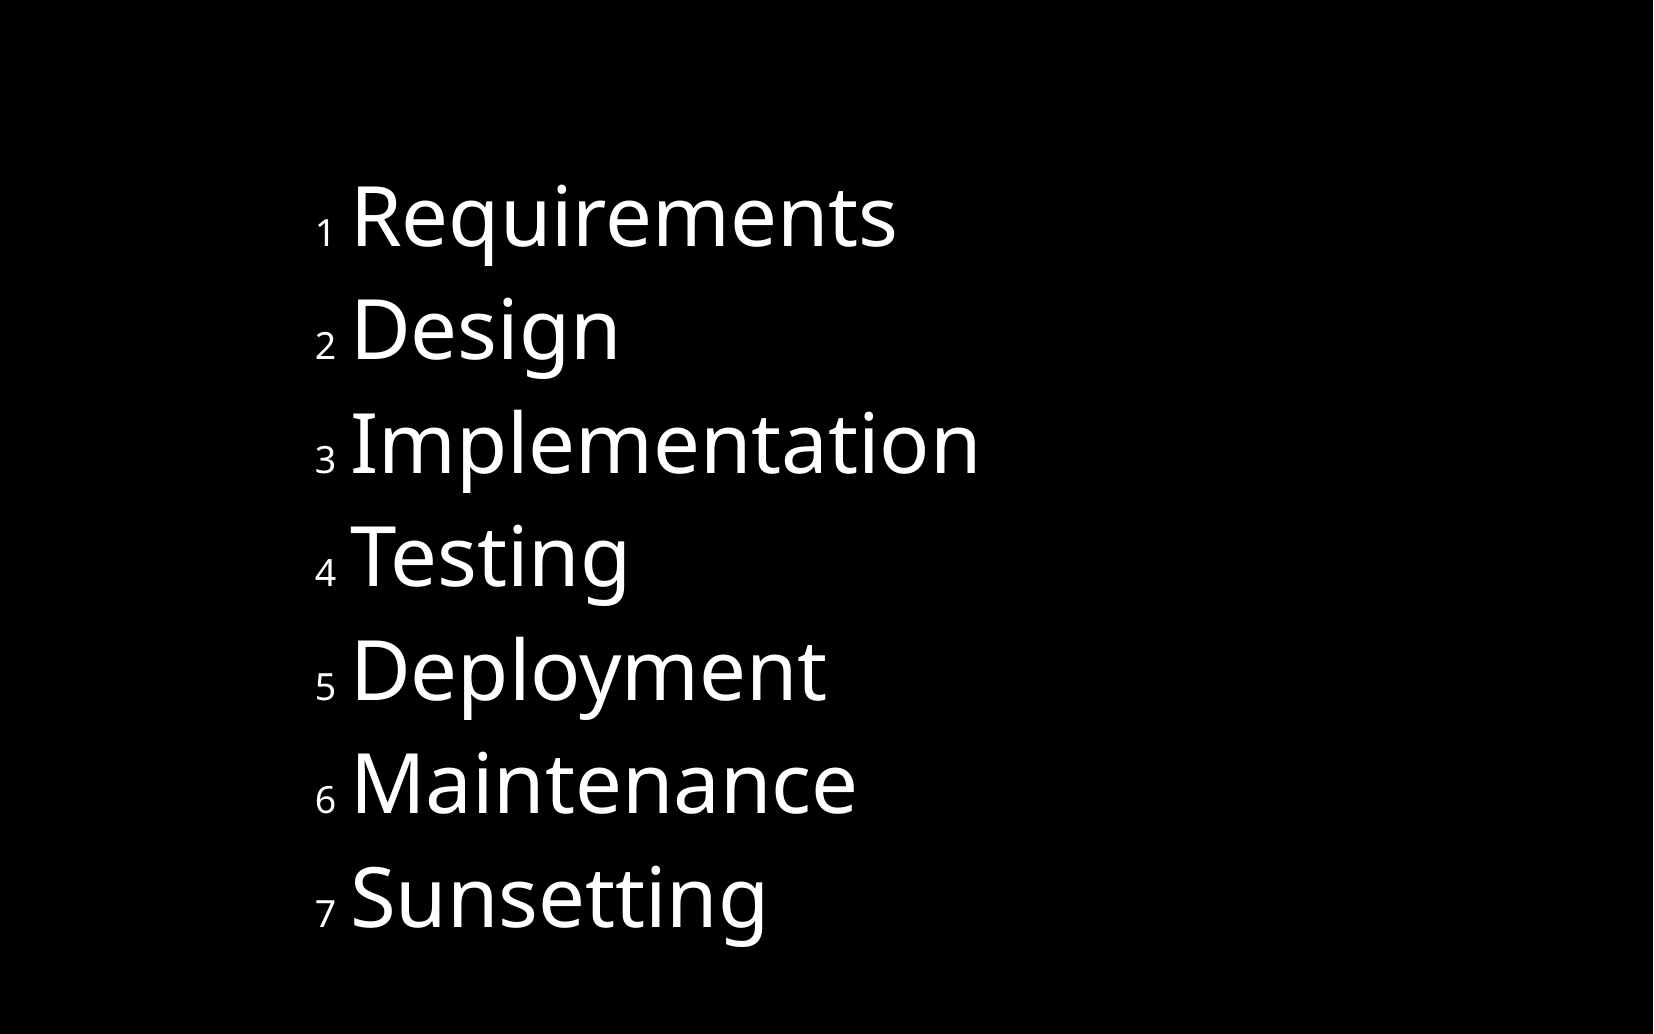

Requirements
Design
Implementation
Testing
Deployment
Maintenance
Sunsetting